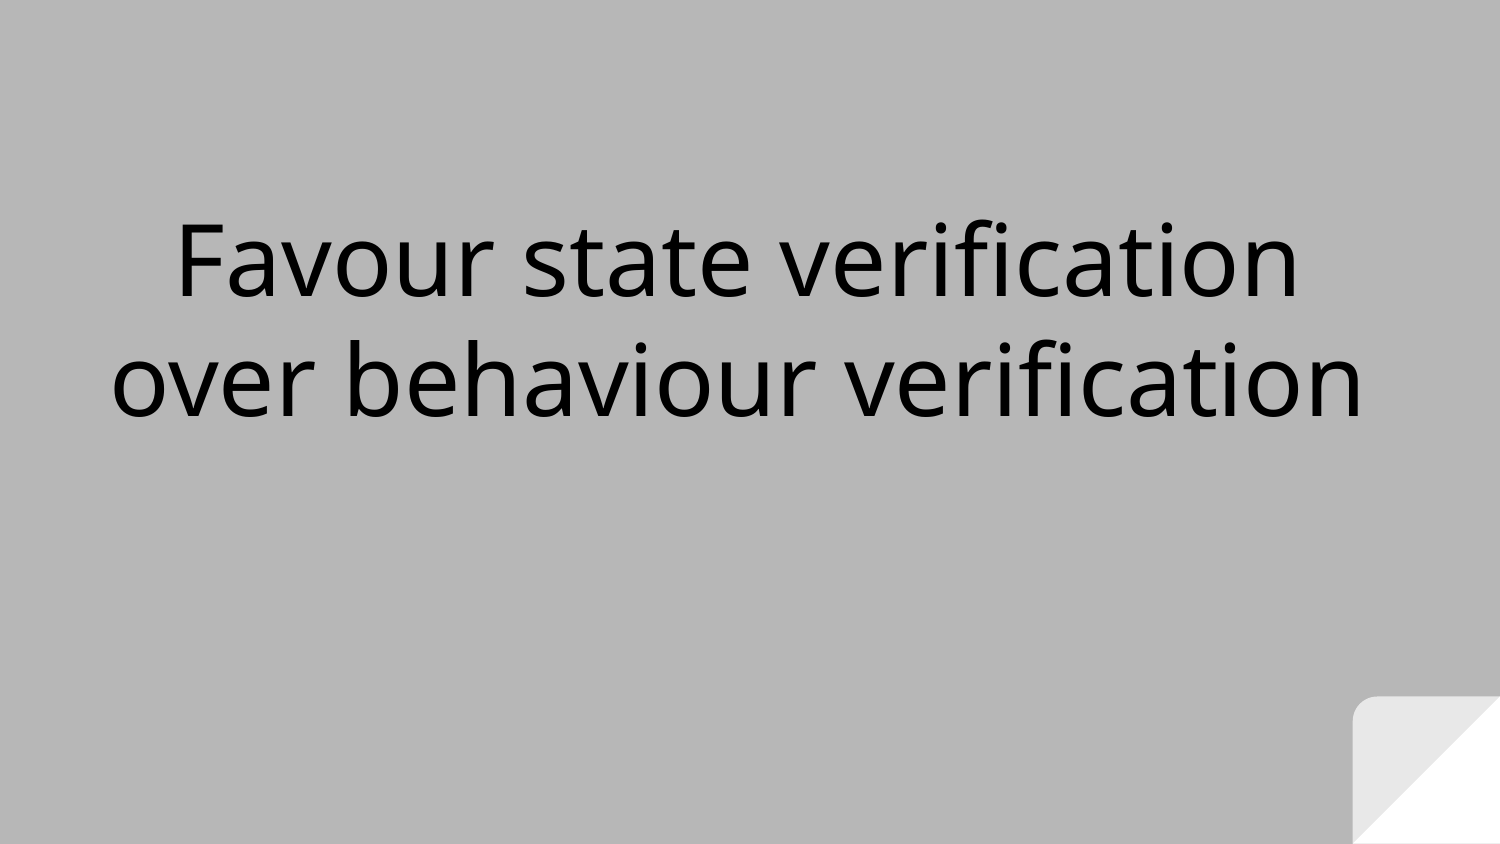

# Favour state verification over behaviour verification